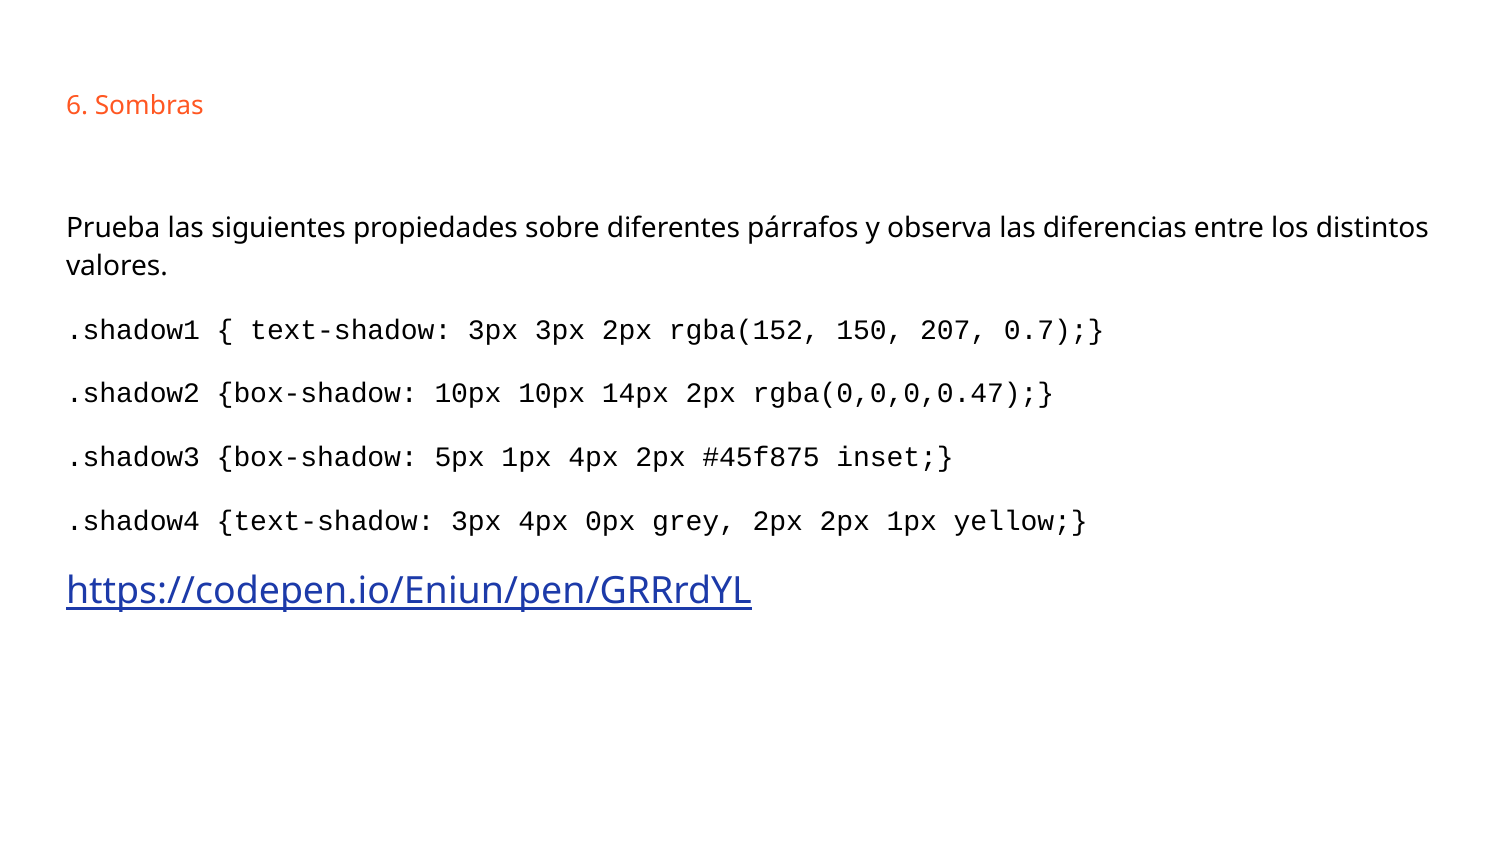

# 6. Sombras
Prueba las siguientes propiedades sobre diferentes párrafos y observa las diferencias entre los distintos valores.
.shadow1 { text-shadow: 3px 3px 2px rgba(152, 150, 207, 0.7);}
.shadow2 {box-shadow: 10px 10px 14px 2px rgba(0,0,0,0.47);}
.shadow3 {box-shadow: 5px 1px 4px 2px #45f875 inset;}
.shadow4 {text-shadow: 3px 4px 0px grey, 2px 2px 1px yellow;}
https://codepen.io/Eniun/pen/GRRrdYL